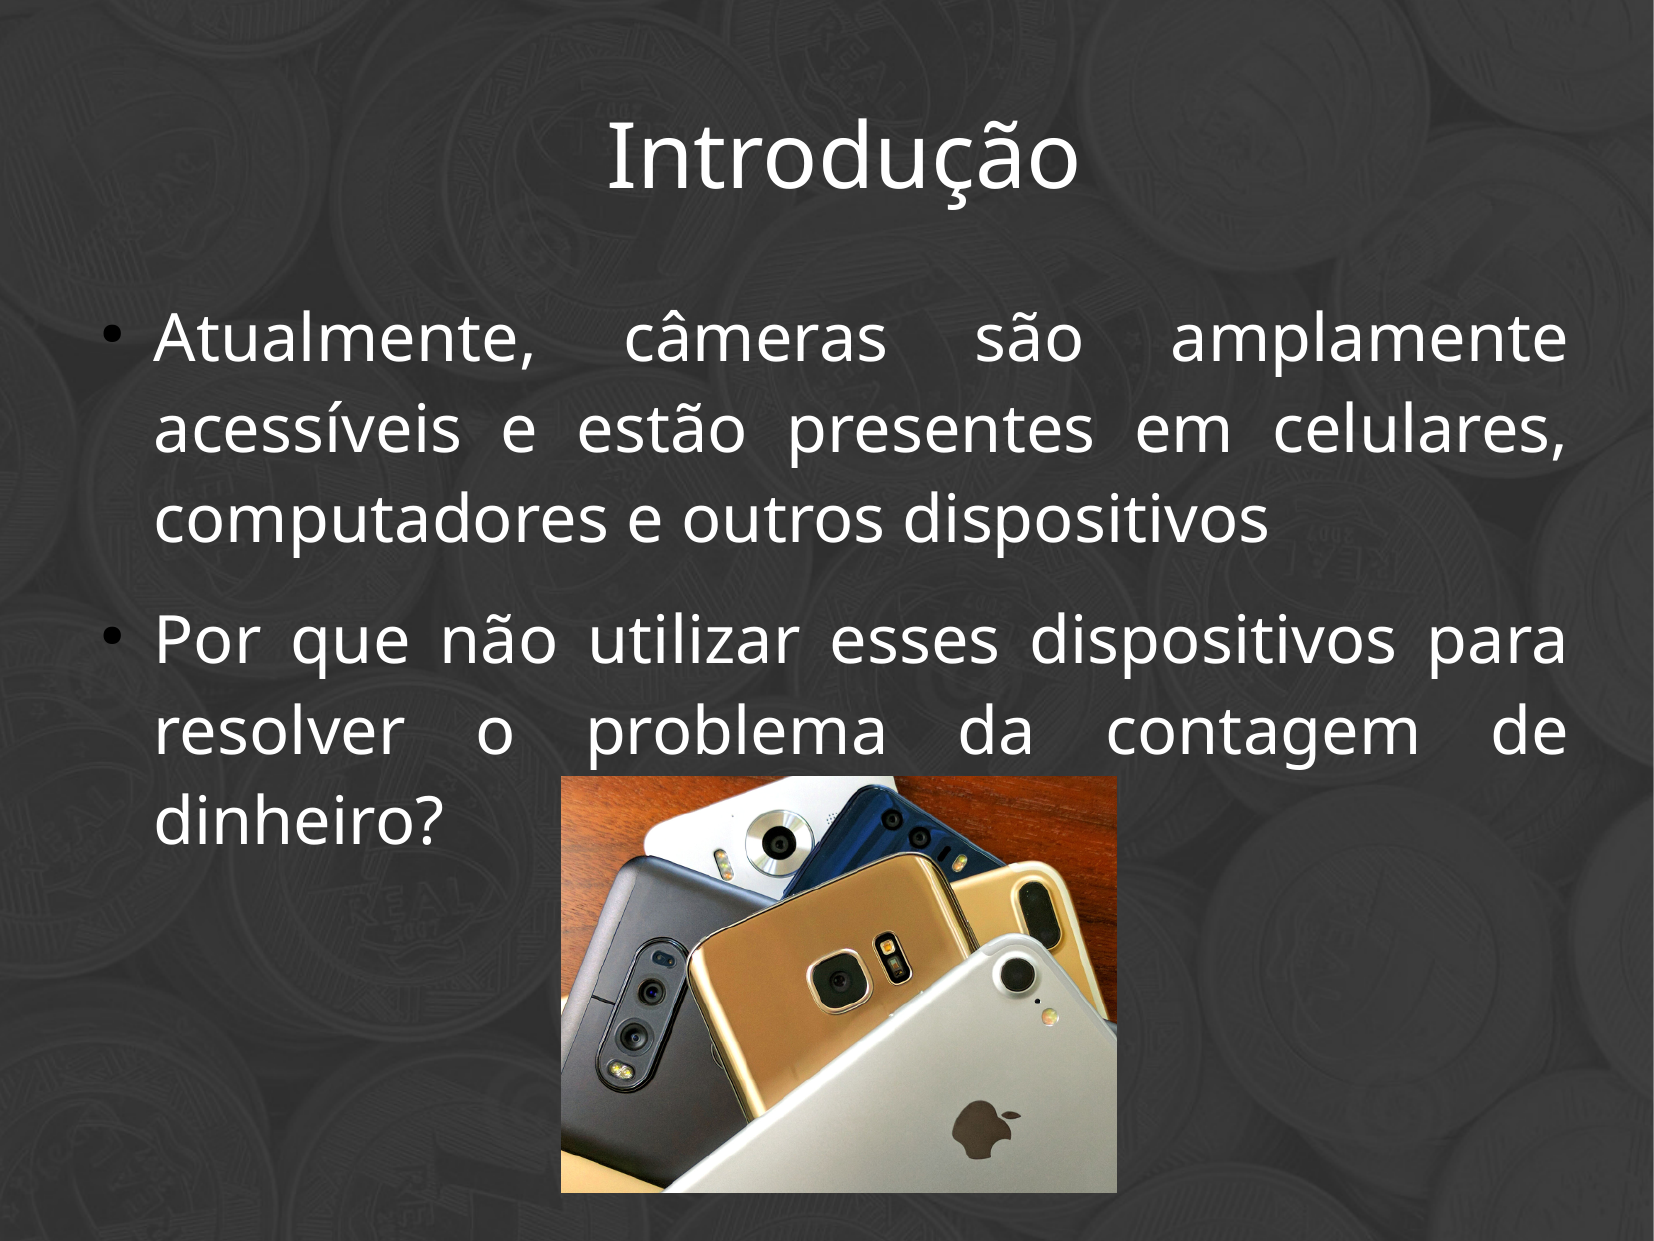

# Introdução
Atualmente, câmeras são amplamente acessíveis e estão presentes em celulares, computadores e outros dispositivos
Por que não utilizar esses dispositivos para resolver o problema da contagem de dinheiro?